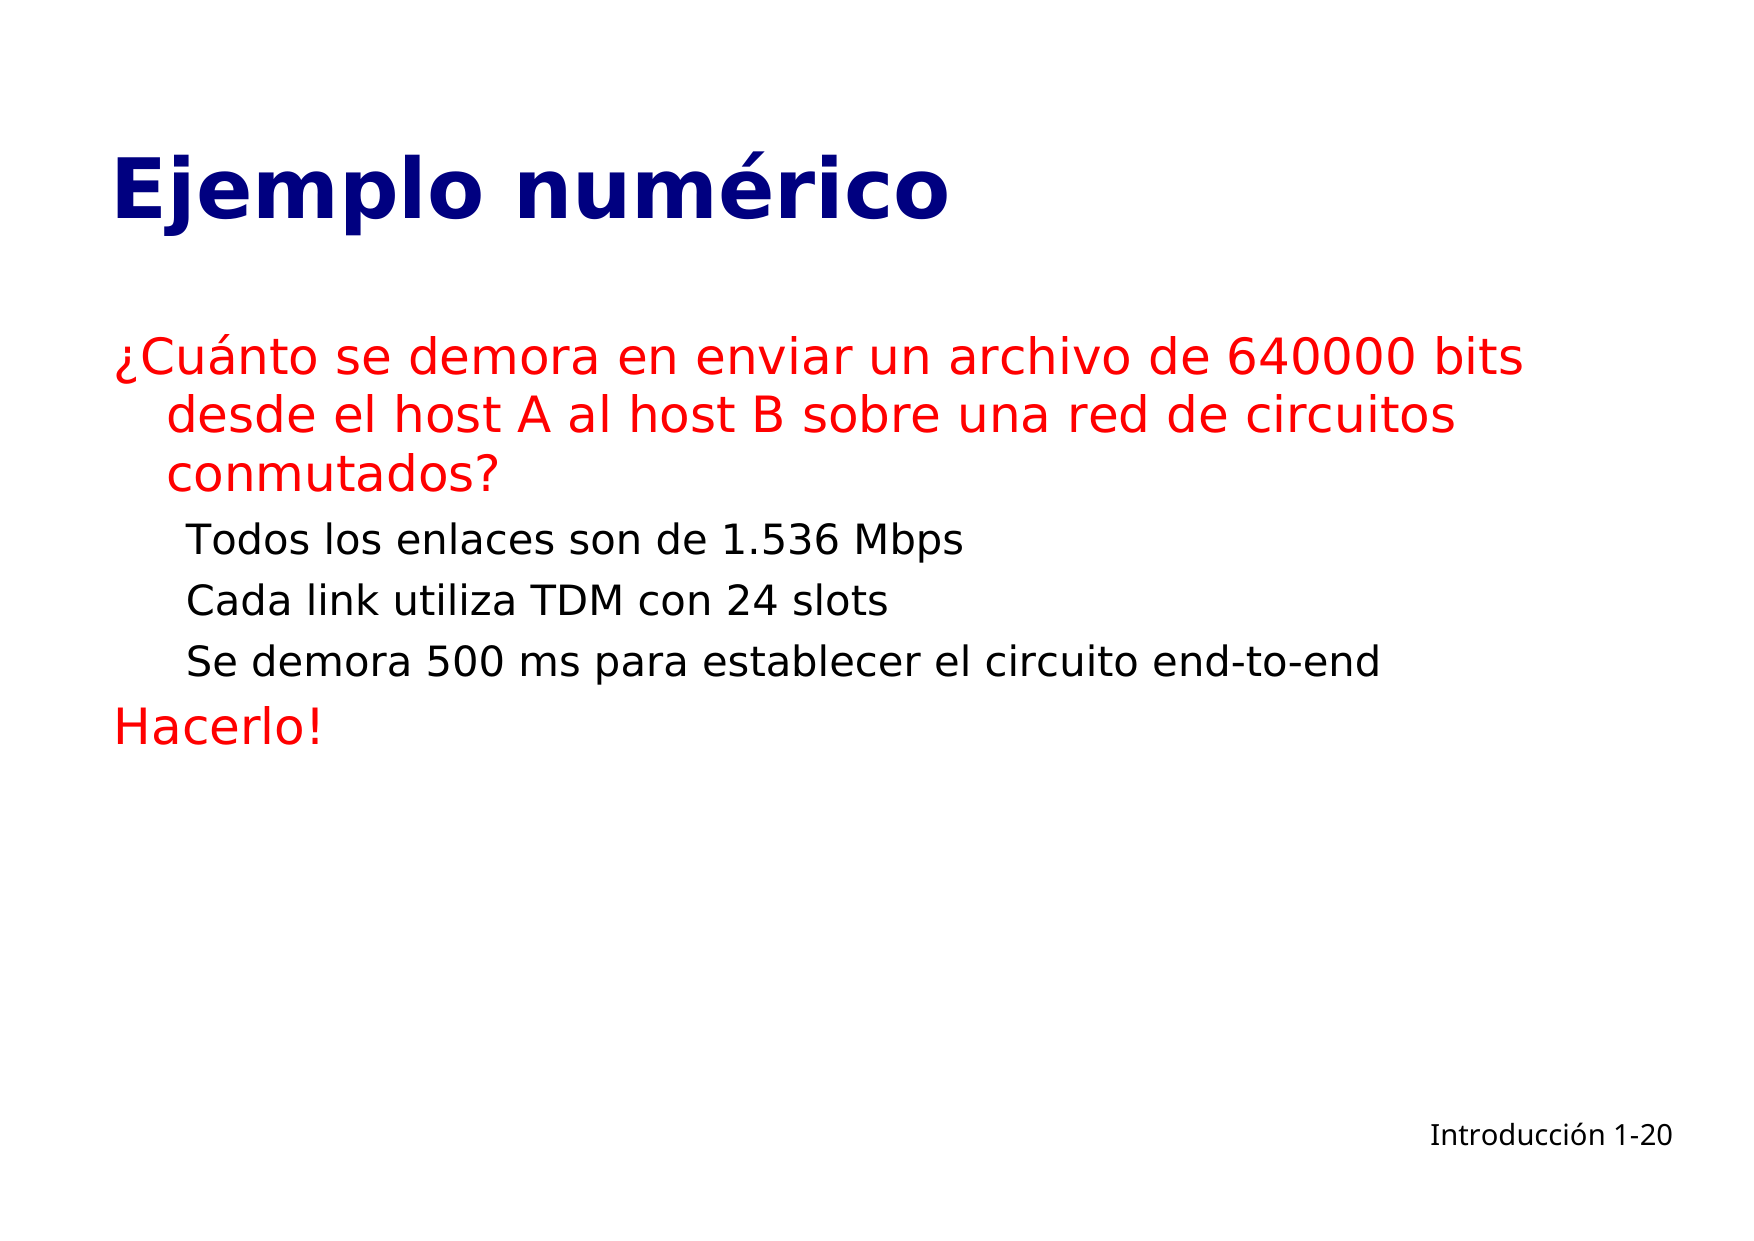

# Ejemplo numérico
¿Cuánto se demora en enviar un archivo de 640000 bits desde el host A al host B sobre una red de circuitos conmutados?
Todos los enlaces son de 1.536 Mbps
Cada link utiliza TDM con 24 slots
Se demora 500 ms para establecer el circuito end-to-end
Hacerlo!